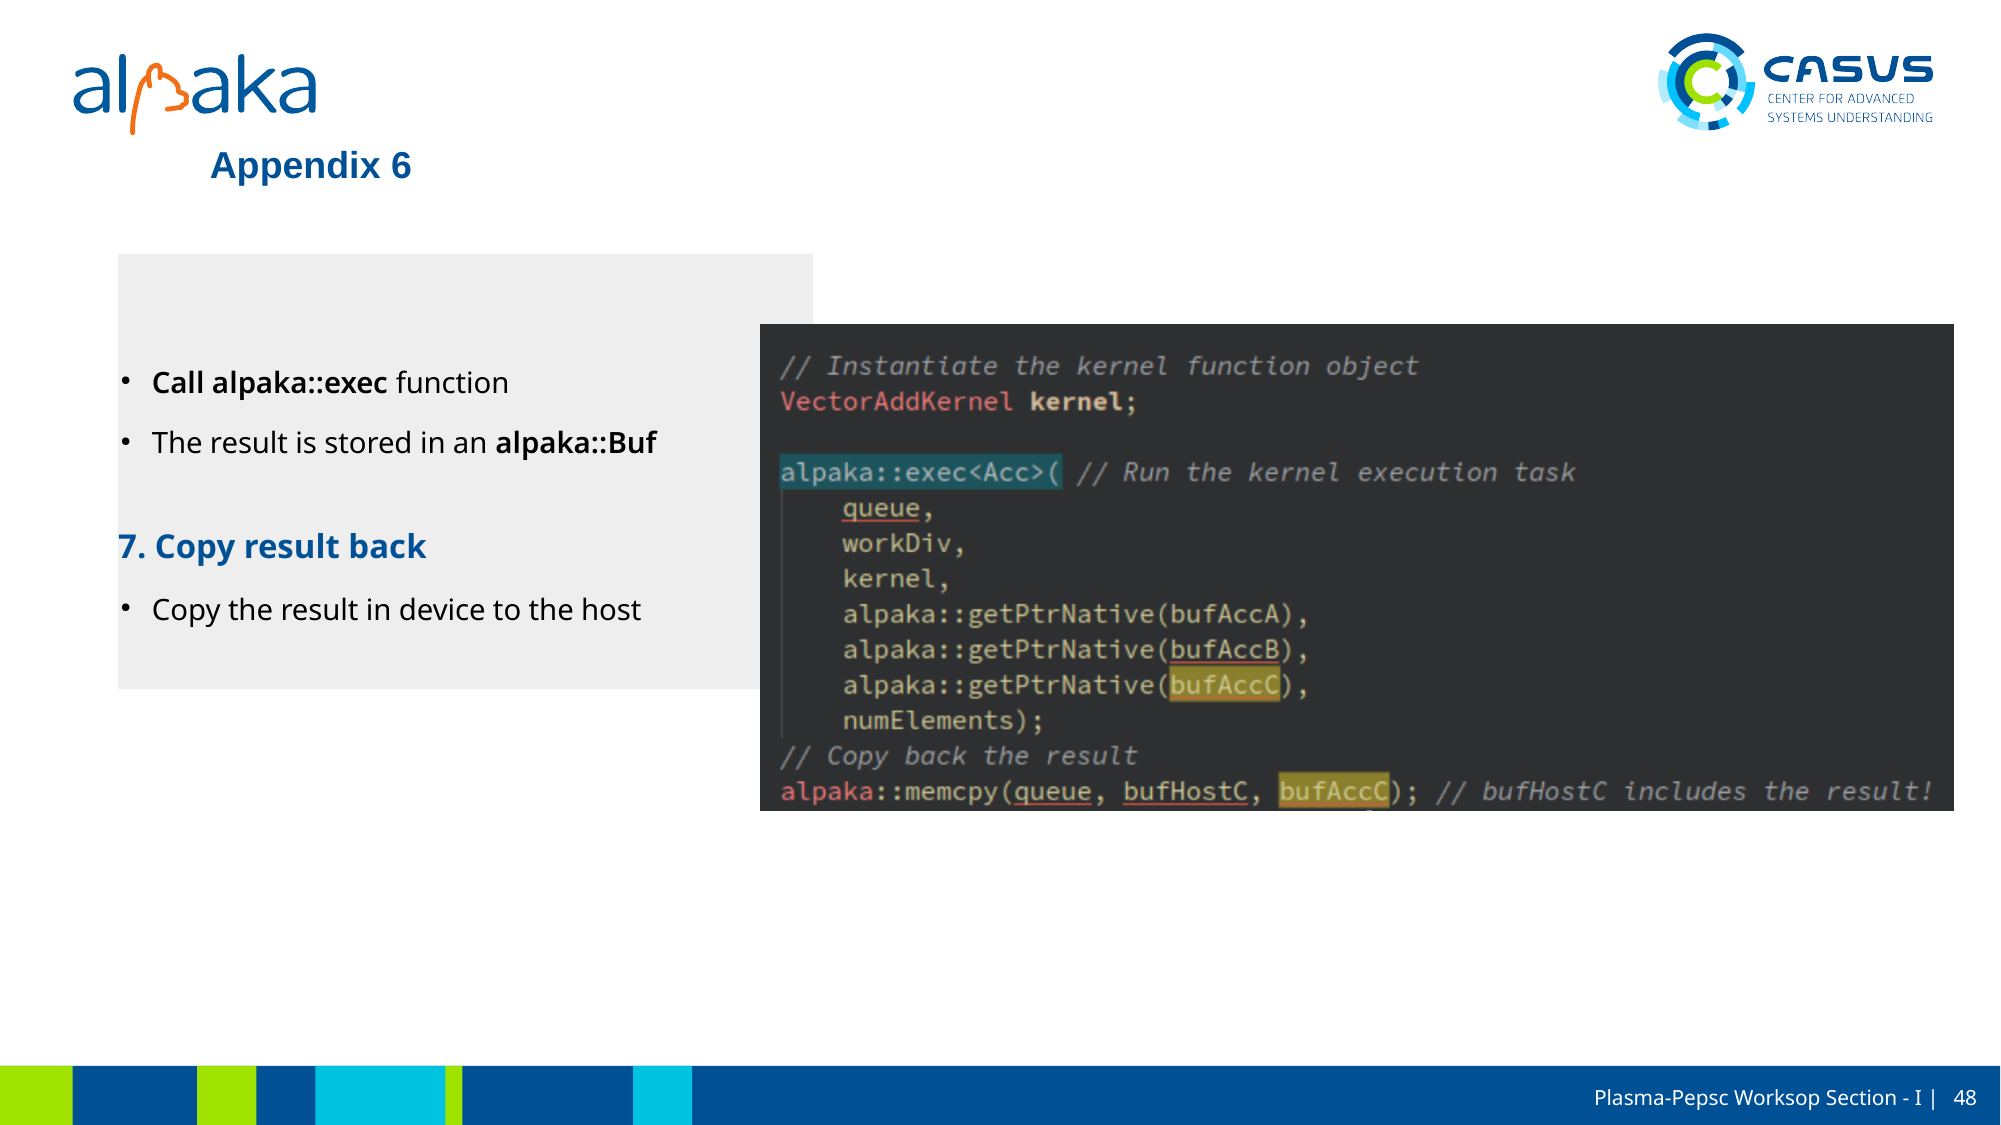

#
Appendix 6
Call alpaka::exec function
The result is stored in an alpaka::Buf
7. Copy result back
Copy the result in device to the host
Plasma-Pepsc Worksop Section - I
48